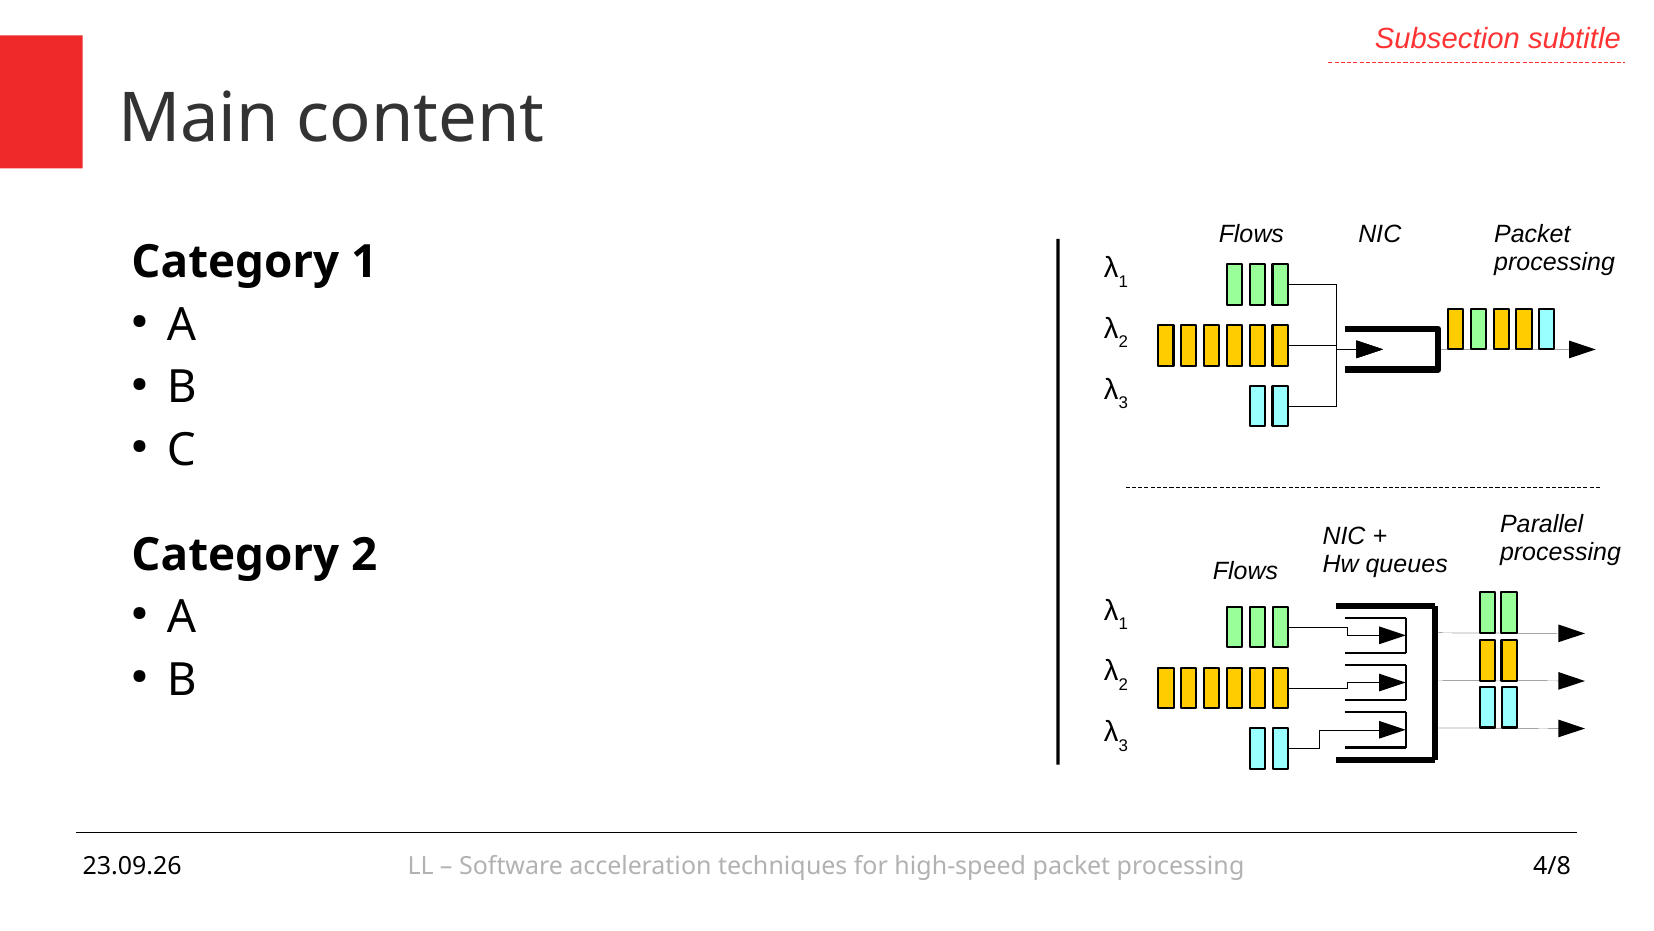

Subsection subtitle
# Main content
Flows
NIC
Packet processing
Category 1
A
B
C
Category 2
A
B
λ1
λ2
λ3
Parallel processing
NIC +
Hw queues
Flows
λ1
λ2
λ3